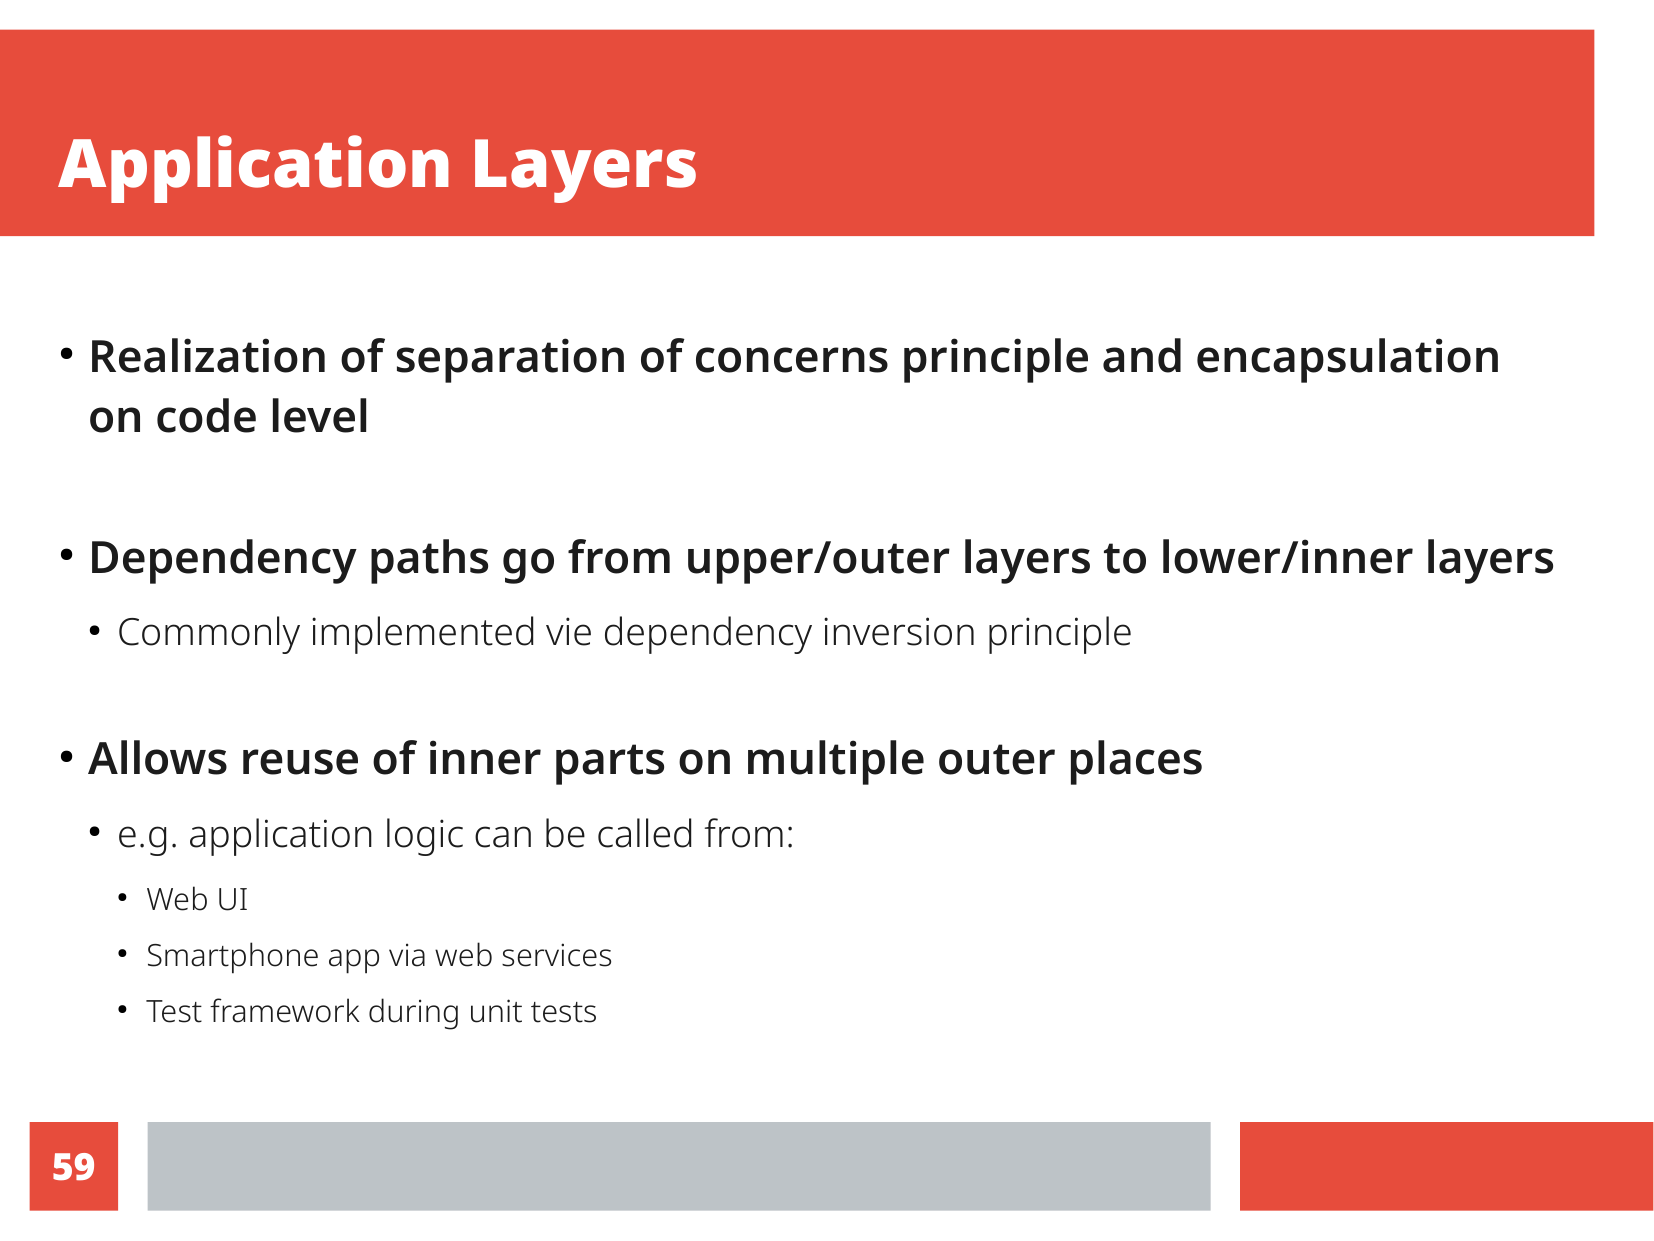

# Application Layers
Realization of separation of concerns principle and encapsulation on code level
Dependency paths go from upper/outer layers to lower/inner layers
Commonly implemented vie dependency inversion principle
Allows reuse of inner parts on multiple outer places
e.g. application logic can be called from:
Web UI
Smartphone app via web services
Test framework during unit tests
59